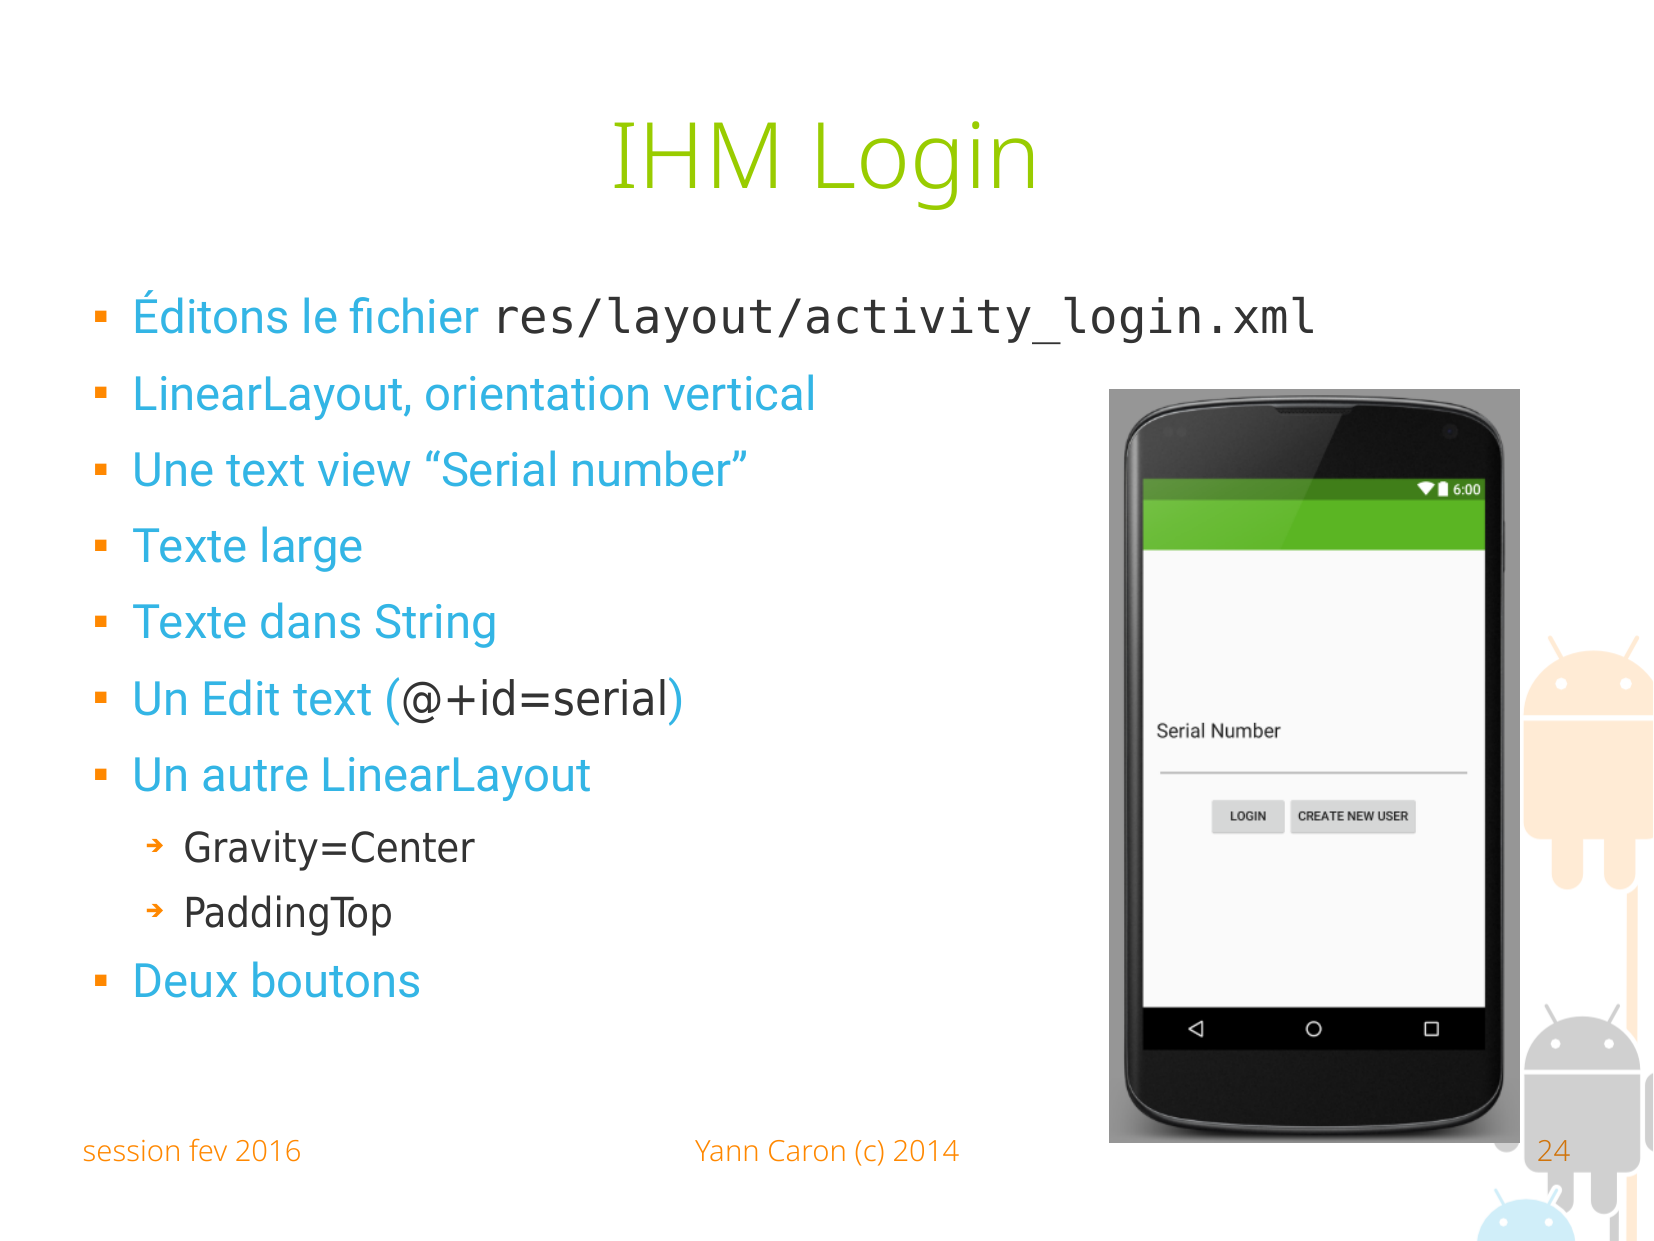

# IHM Login
Éditons le fichier res/layout/activity_login.xml
LinearLayout, orientation vertical
Une text view “Serial number”
Texte large
Texte dans String
Un Edit text (@+id=serial)
Un autre LinearLayout
Gravity=Center
PaddingTop
Deux boutons
session fev 2016
Yann Caron (c) 2014
24